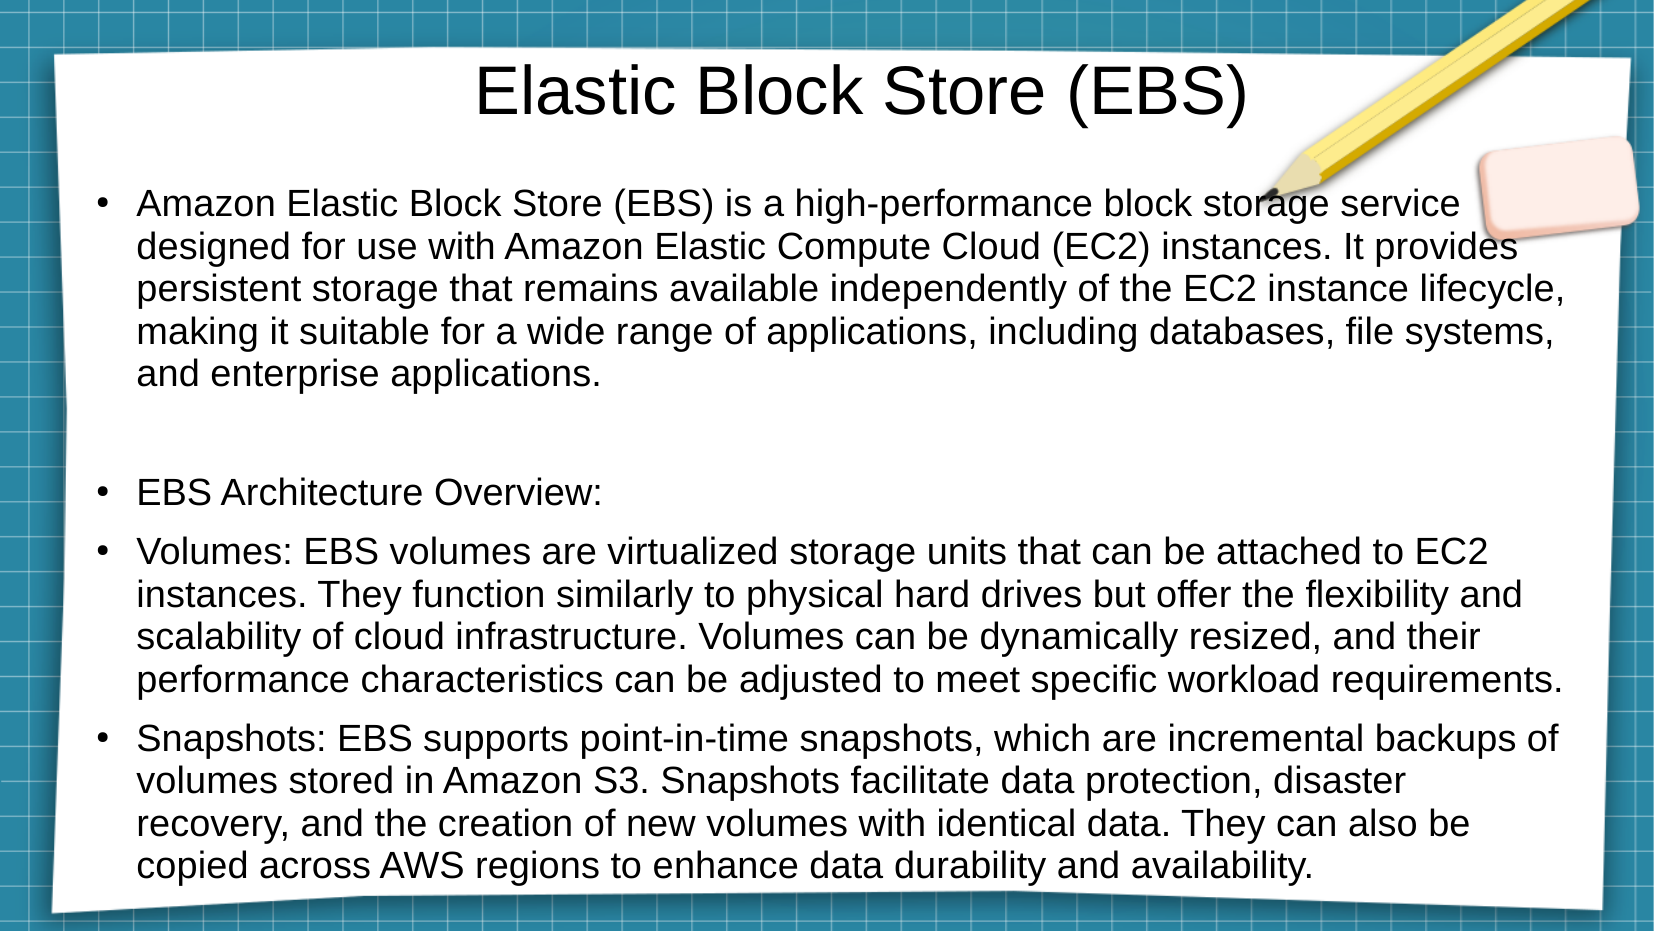

# Elastic Block Store (EBS)
Amazon Elastic Block Store (EBS) is a high-performance block storage service designed for use with Amazon Elastic Compute Cloud (EC2) instances. It provides persistent storage that remains available independently of the EC2 instance lifecycle, making it suitable for a wide range of applications, including databases, file systems, and enterprise applications.
EBS Architecture Overview:
Volumes: EBS volumes are virtualized storage units that can be attached to EC2 instances. They function similarly to physical hard drives but offer the flexibility and scalability of cloud infrastructure. Volumes can be dynamically resized, and their performance characteristics can be adjusted to meet specific workload requirements.
Snapshots: EBS supports point-in-time snapshots, which are incremental backups of volumes stored in Amazon S3. Snapshots facilitate data protection, disaster recovery, and the creation of new volumes with identical data. They can also be copied across AWS regions to enhance data durability and availability.